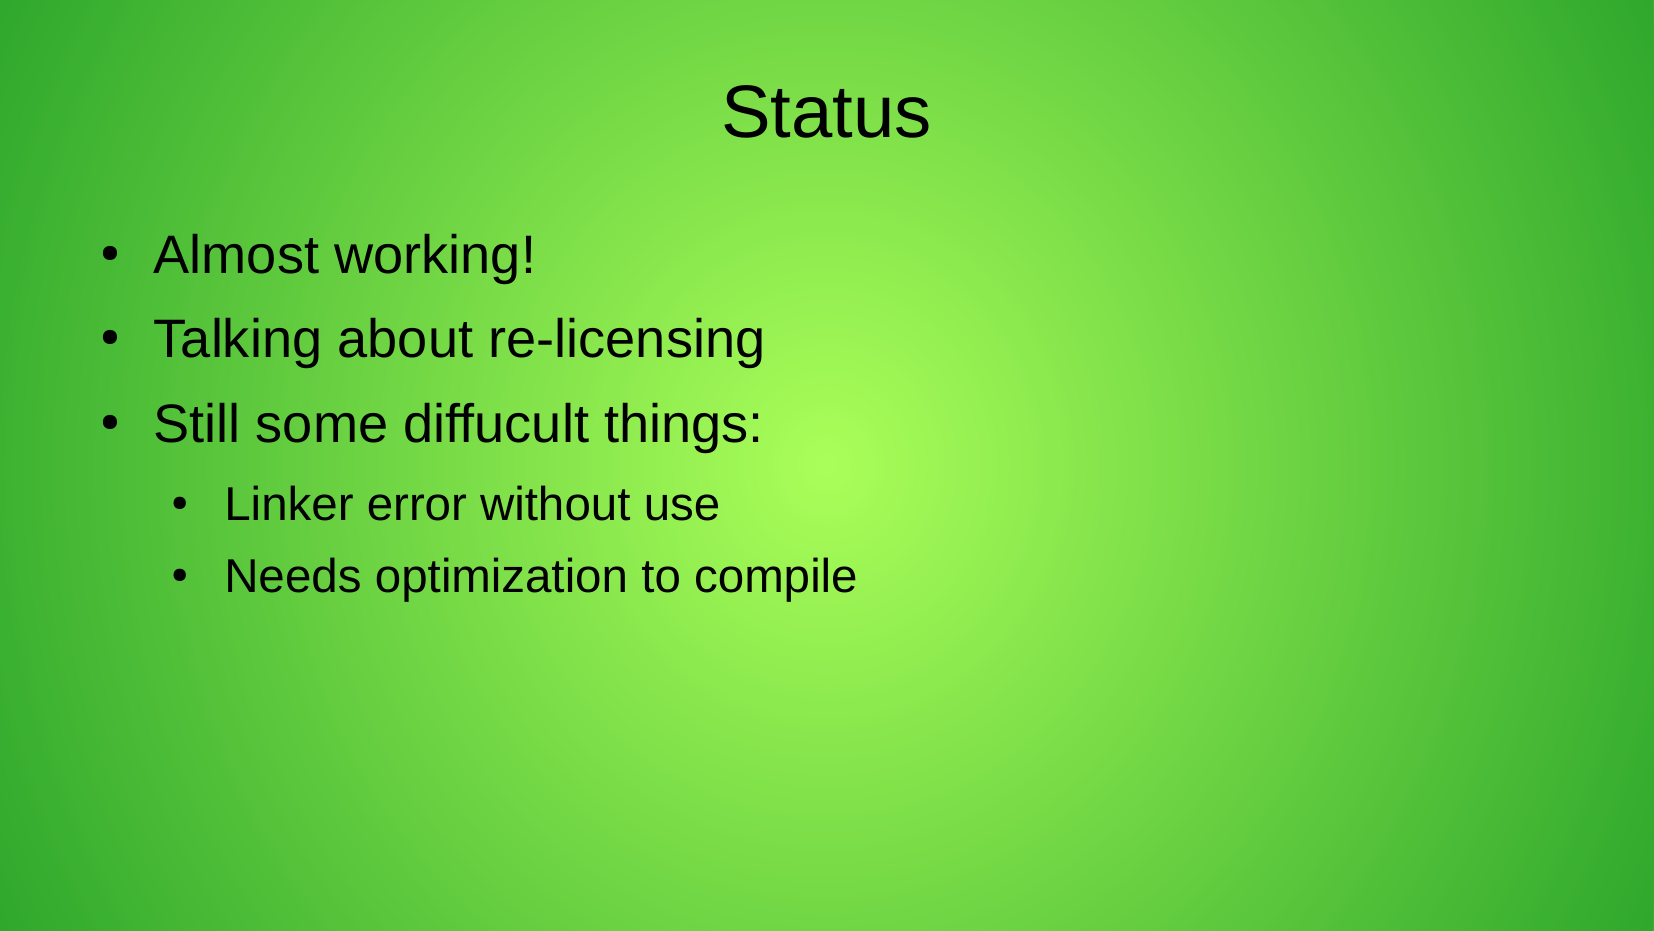

# Status
Almost working!
Talking about re-licensing
Still some diffucult things:
Linker error without use
Needs optimization to compile